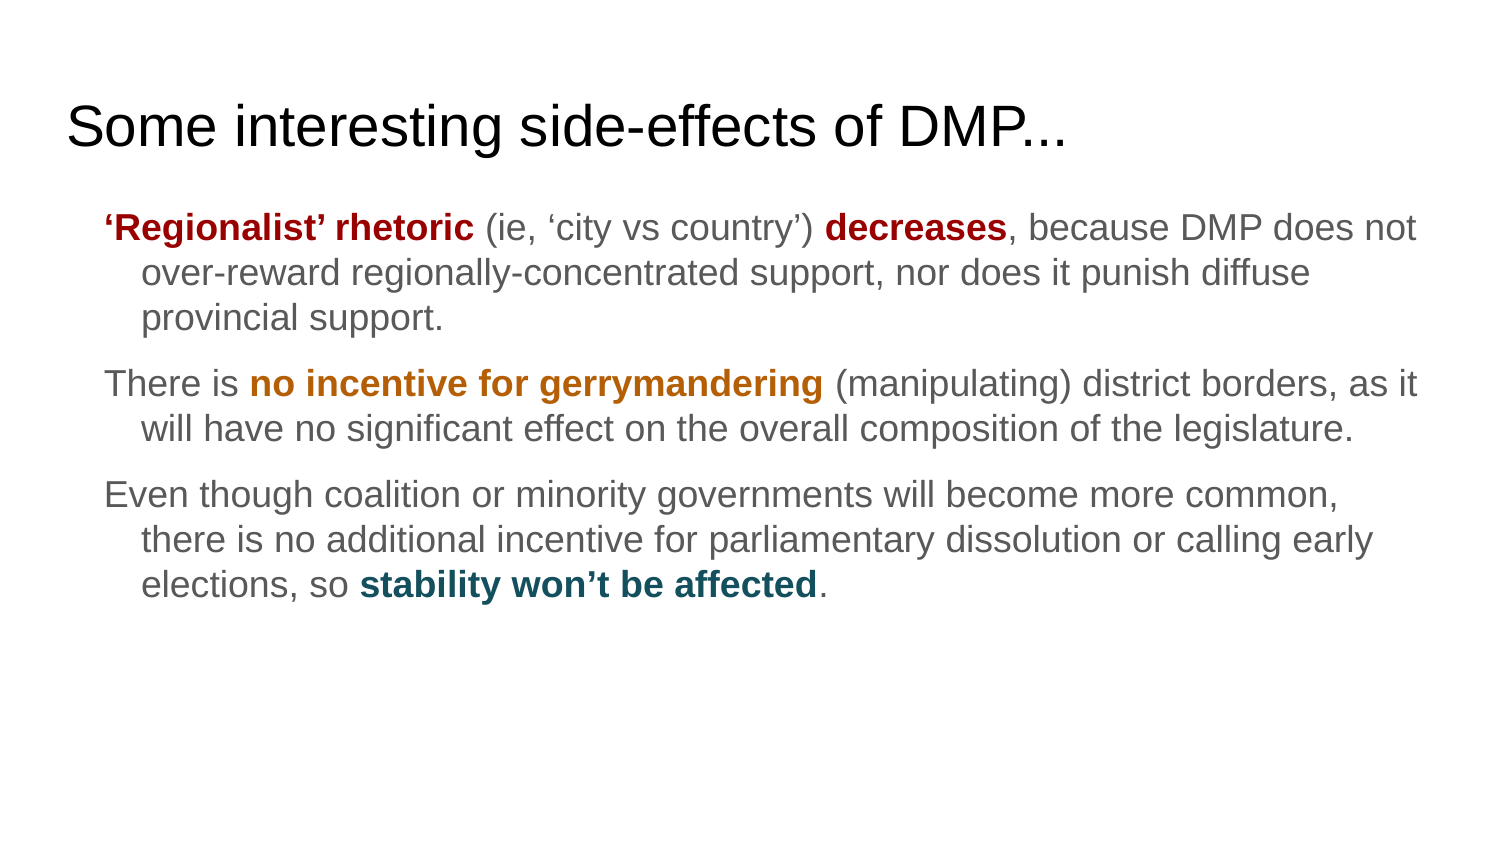

Some interesting side-effects of DMP...
# ‘Regionalist’ rhetoric (ie, ‘city vs country’) decreases, because DMP does not over-reward regionally-concentrated support, nor does it punish diffuse provincial support.
There is no incentive for gerrymandering (manipulating) district borders, as it will have no significant effect on the overall composition of the legislature.
Even though coalition or minority governments will become more common, there is no additional incentive for parliamentary dissolution or calling early elections, so stability won’t be affected.